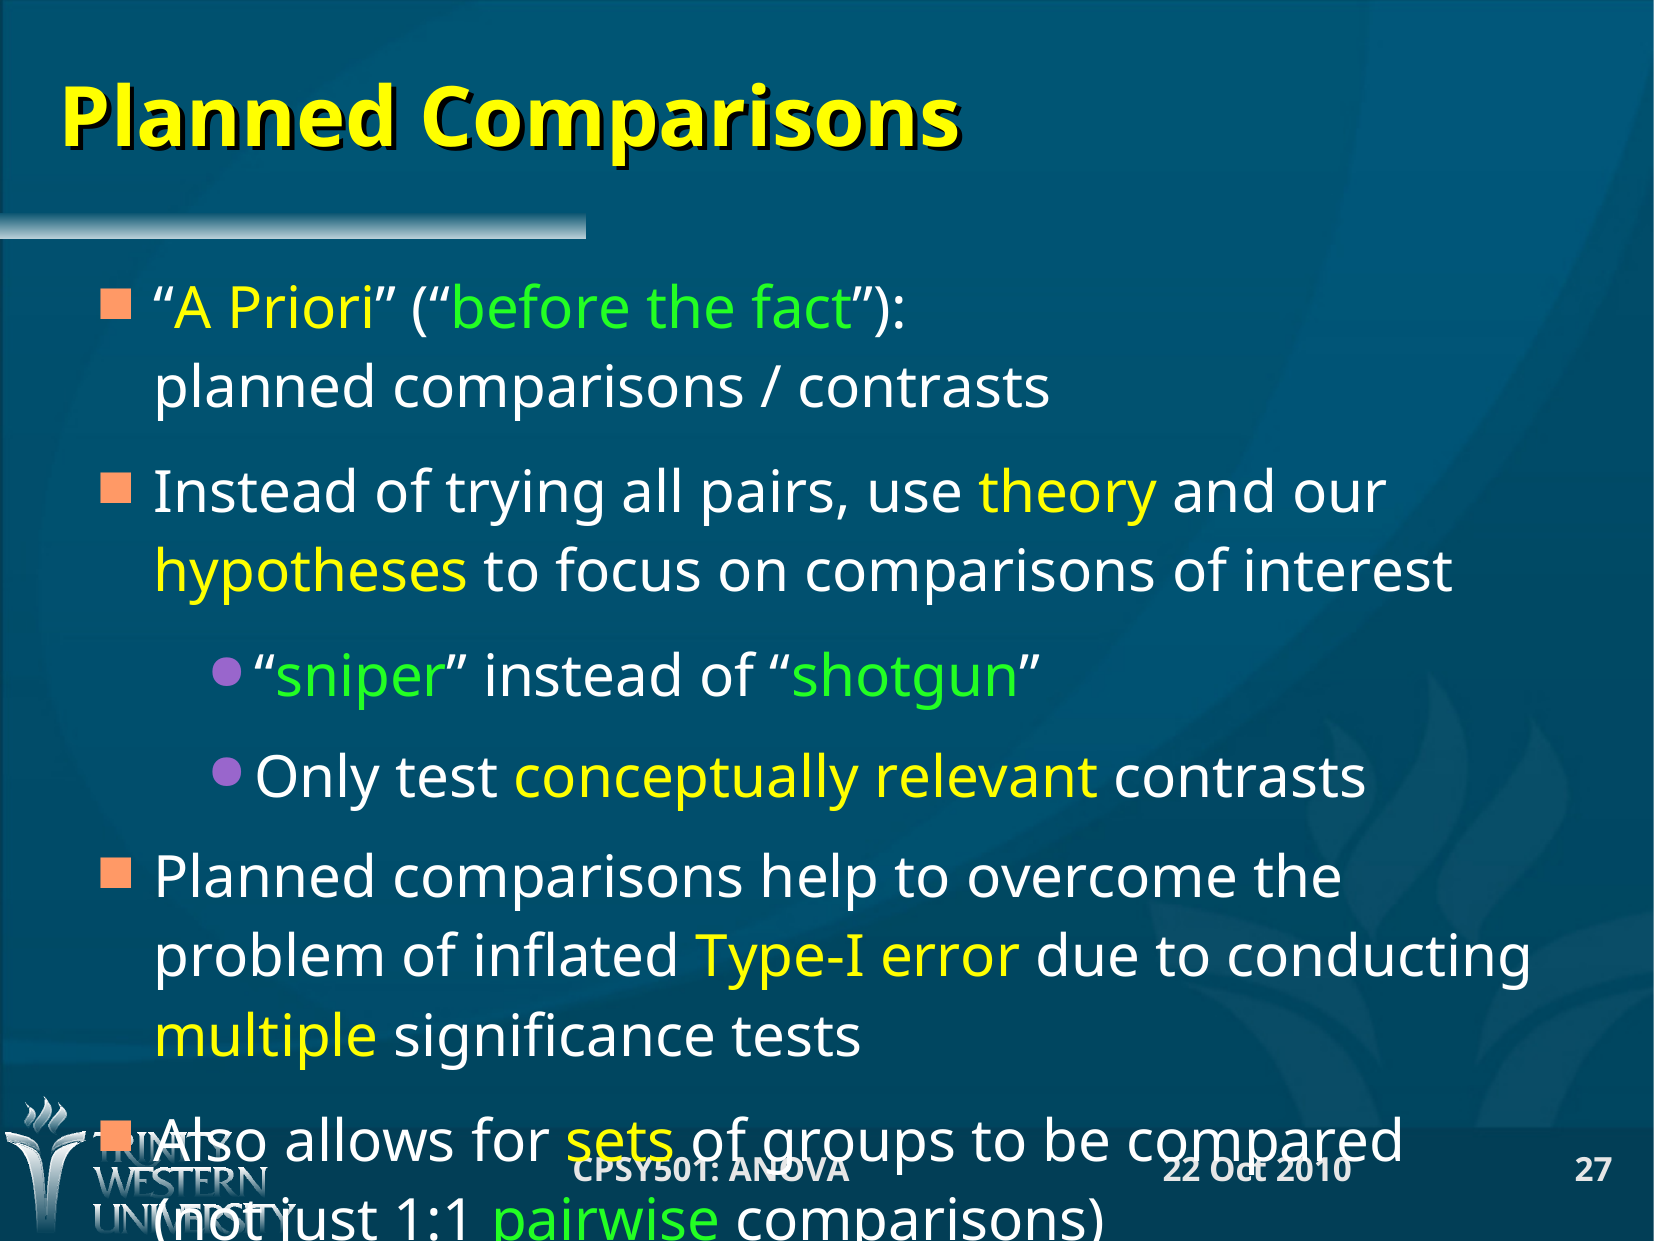

# Planned Comparisons
“A Priori” (“before the fact”):
planned comparisons / contrasts
Instead of trying all pairs, use theory and our hypotheses to focus on comparisons of interest
“sniper” instead of “shotgun”
Only test conceptually relevant contrasts
Planned comparisons help to overcome the problem of inflated Type-I error due to conducting multiple significance tests
Also allows for sets of groups to be compared
(not just 1:1 pairwise comparisons)
CPSY501: ANOVA
22 Oct 2010
27